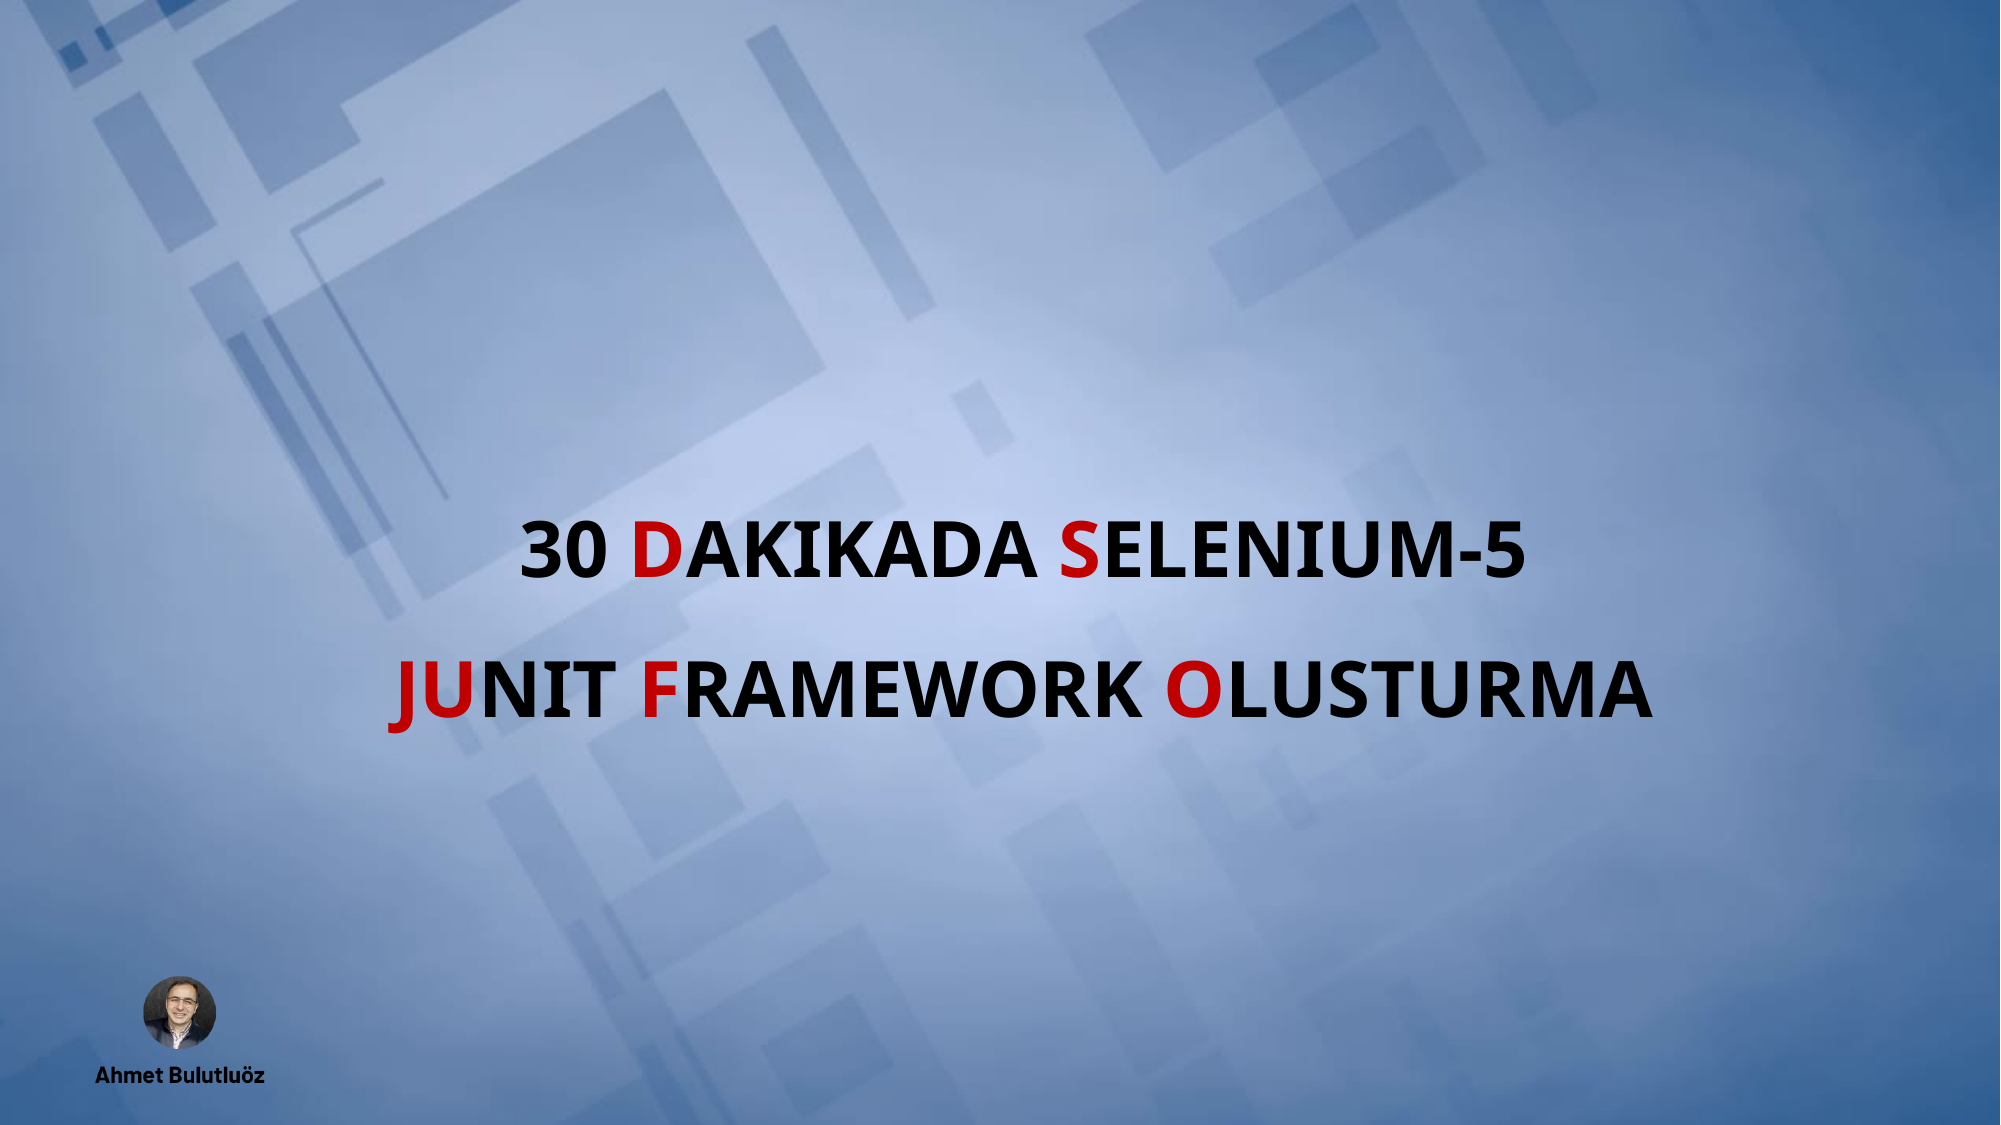

# 30 Dakikada Selenium-5 JUnit Framework olusturma